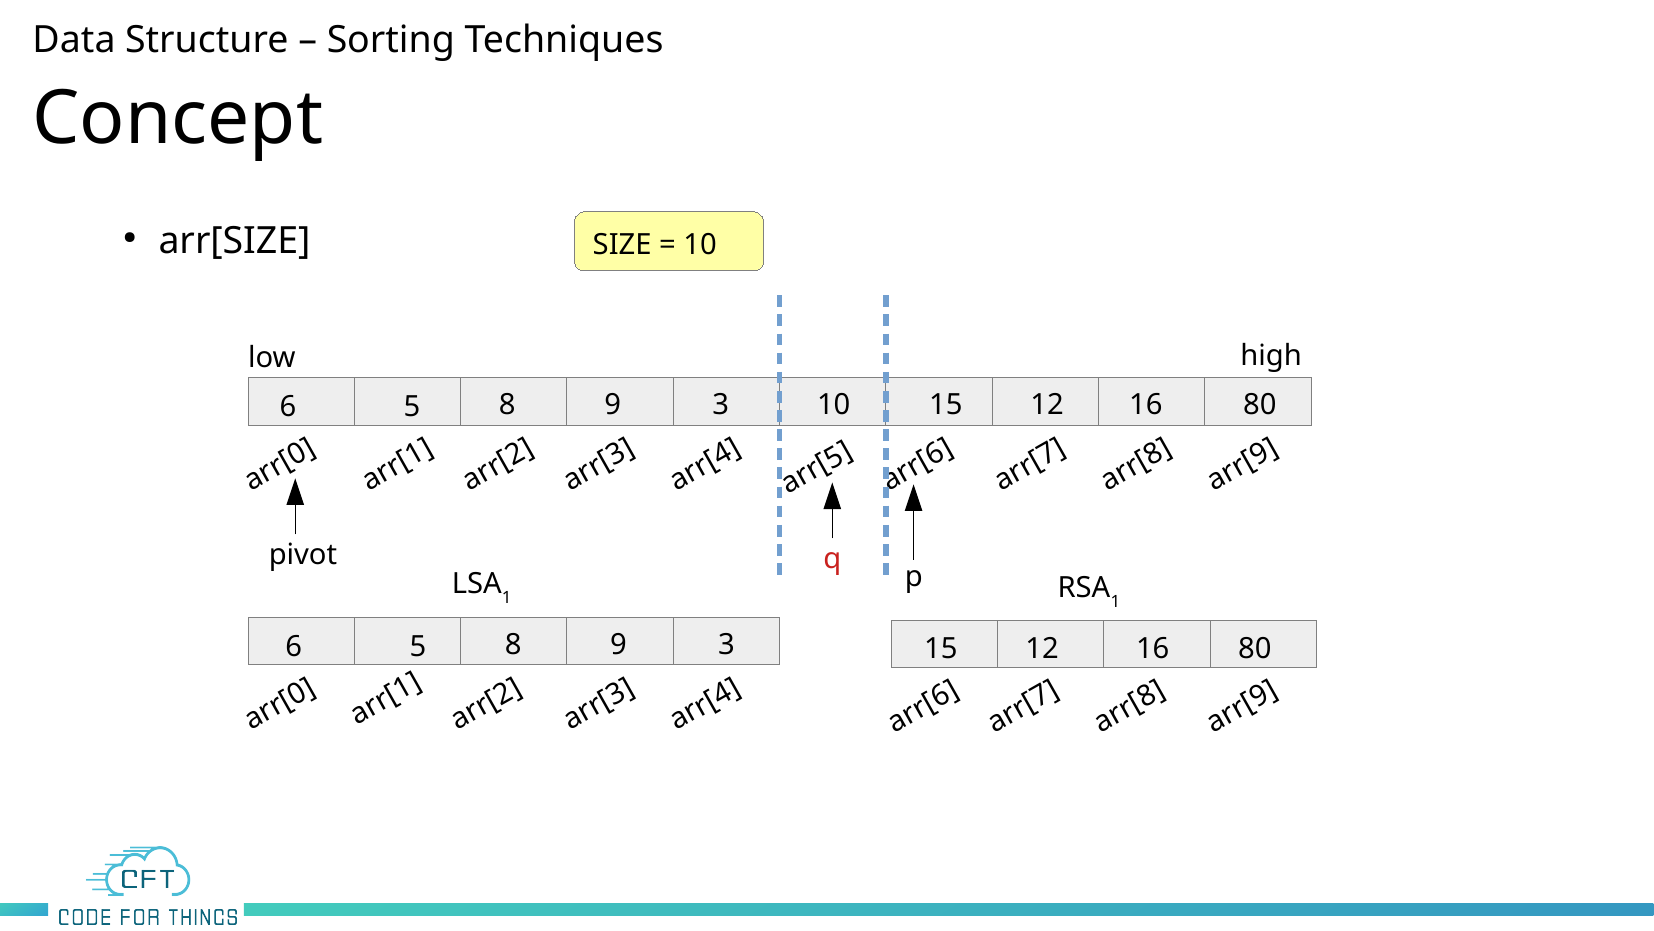

# Data Structure – Sorting Techniques Concept
arr[SIZE]
SIZE = 10
high
low
8
9
10
15
12
16
80
 3
arr[0]
arr[1]
arr[2]
arr[3]
arr[4]
arr[6]
arr[7]
arr[8]
arr[9]
arr[5]
6
5
pivot
q
p
LSA1
RSA1
8
9
 3
arr[1]
arr[4]
arr[3]
arr[0]
arr[2]
6
5
arr[7]
arr[9]
arr[6]
arr[8]
15
12
16
80